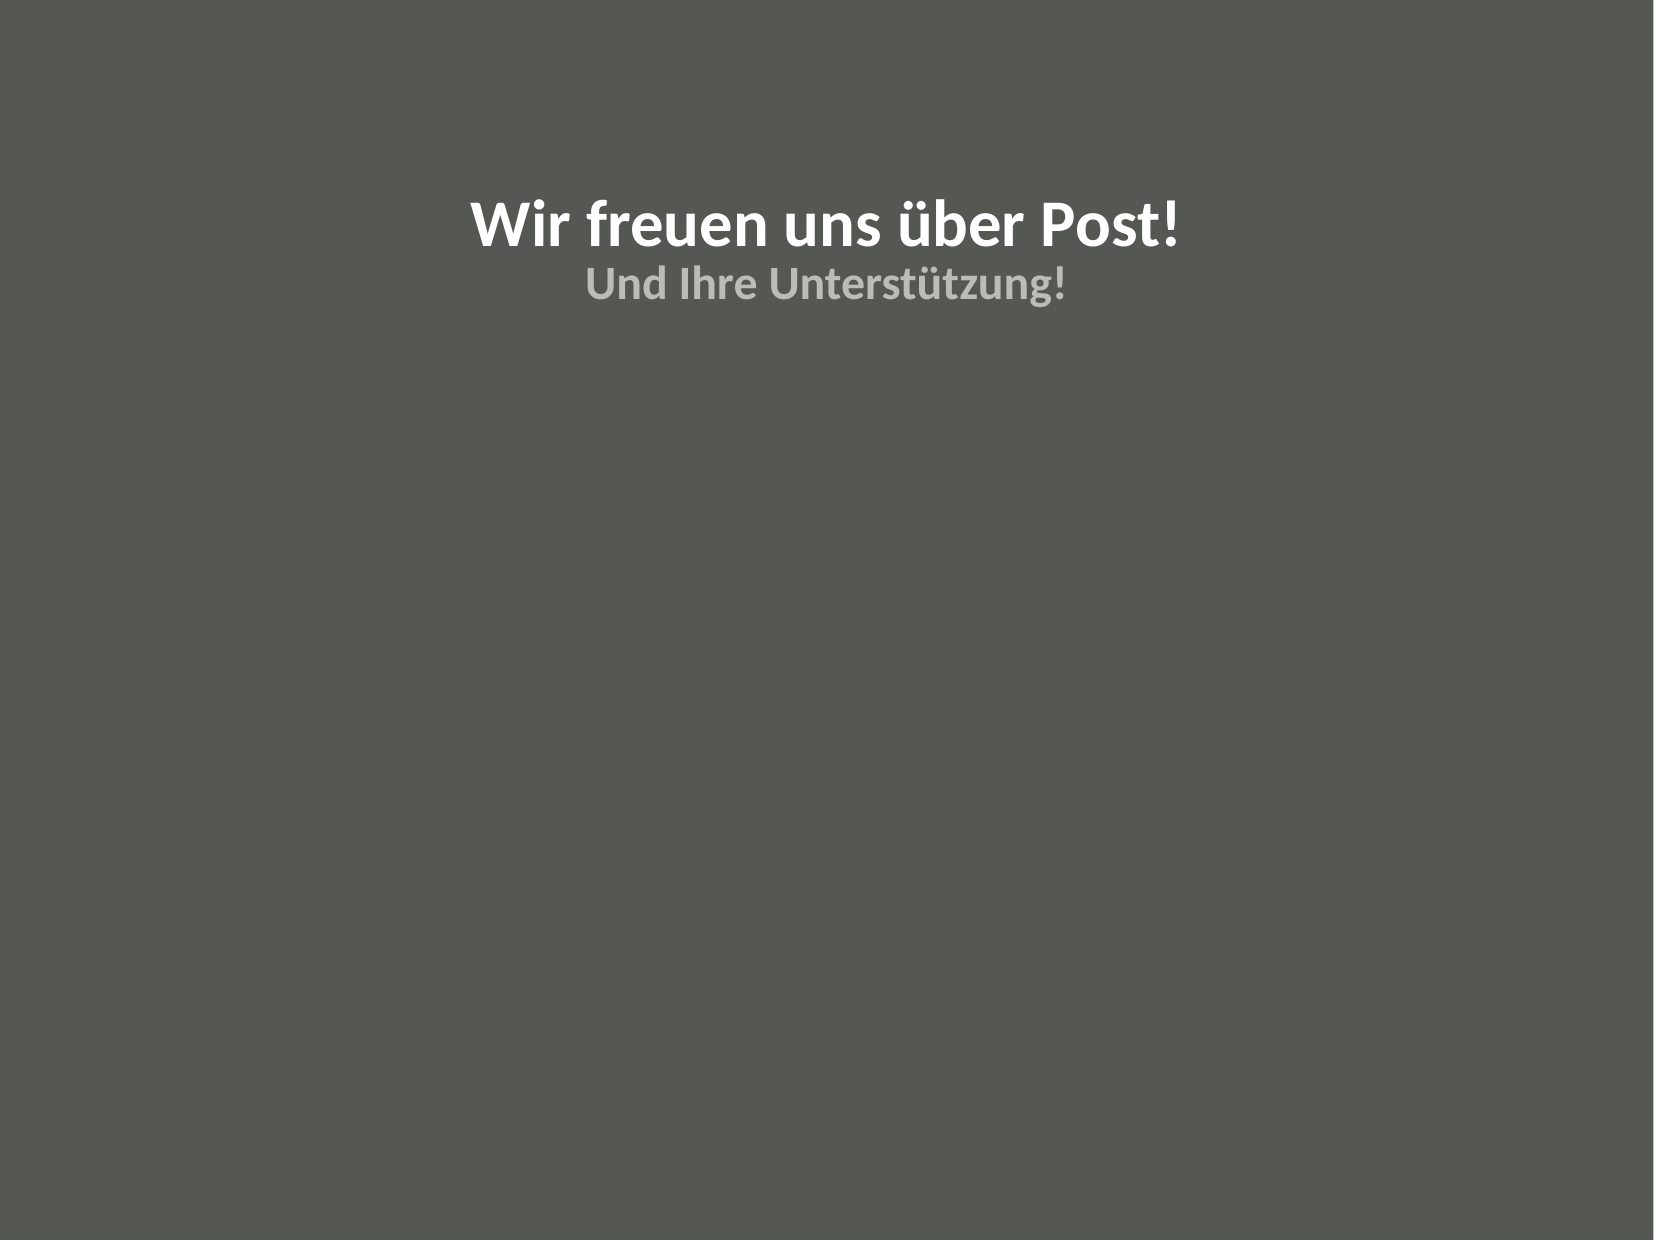

Wir freuen uns über Post!
Und Ihre Unterstützung!
RiedbergTV Team
team@riedberg.tv